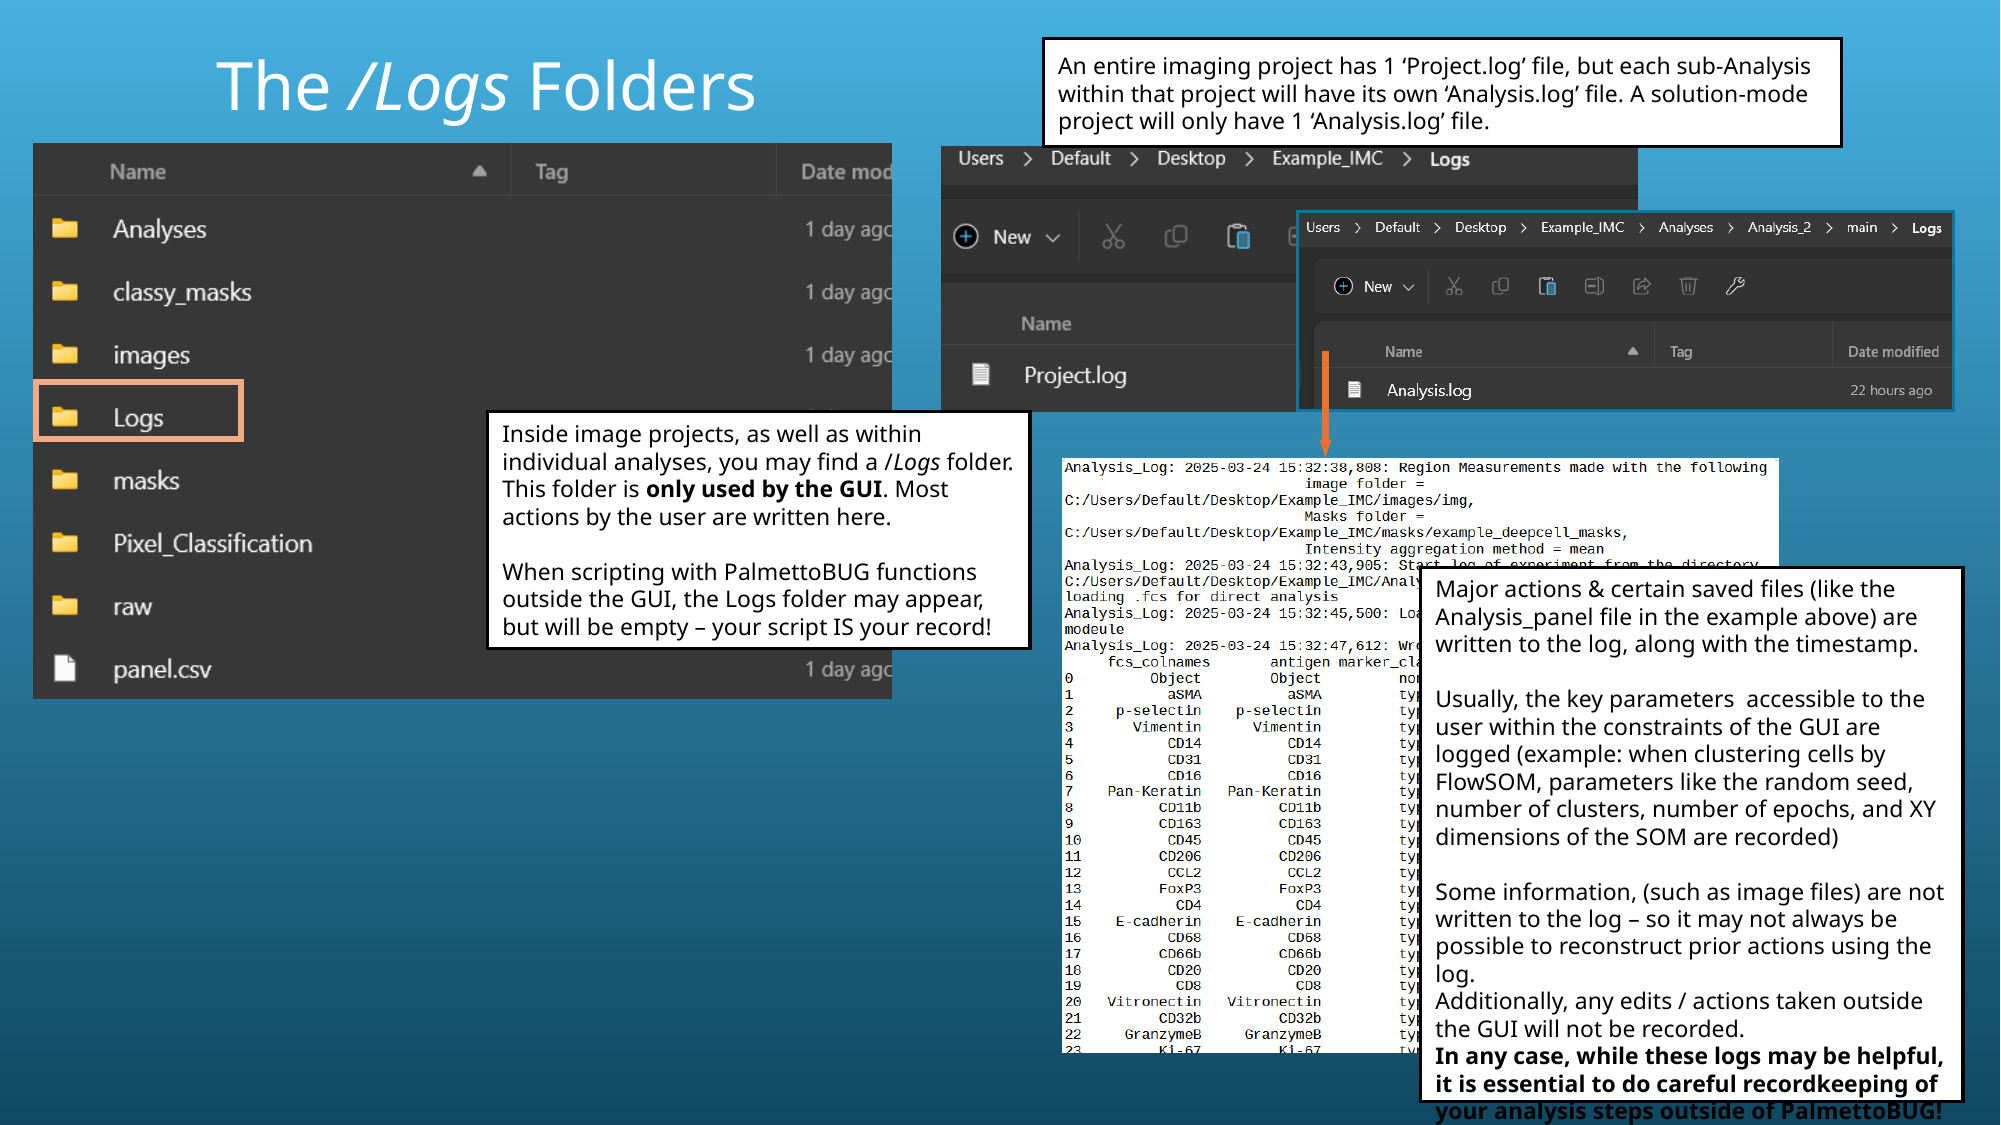

An entire imaging project has 1 ‘Project.log’ file, but each sub-Analysis within that project will have its own ‘Analysis.log’ file. A solution-mode project will only have 1 ‘Analysis.log’ file.
The /Logs Folders
Inside image projects, as well as within individual analyses, you may find a /Logs folder. This folder is only used by the GUI. Most actions by the user are written here.
When scripting with PalmettoBUG functions outside the GUI, the Logs folder may appear, but will be empty – your script IS your record!
Major actions & certain saved files (like the Analysis_panel file in the example above) are written to the log, along with the timestamp.
Usually, the key parameters accessible to the user within the constraints of the GUI are logged (example: when clustering cells by FlowSOM, parameters like the random seed, number of clusters, number of epochs, and XY dimensions of the SOM are recorded)
Some information, (such as image files) are not written to the log – so it may not always be possible to reconstruct prior actions using the log.
Additionally, any edits / actions taken outside the GUI will not be recorded.
In any case, while these logs may be helpful, it is essential to do careful recordkeeping of your analysis steps outside of PalmettoBUG!